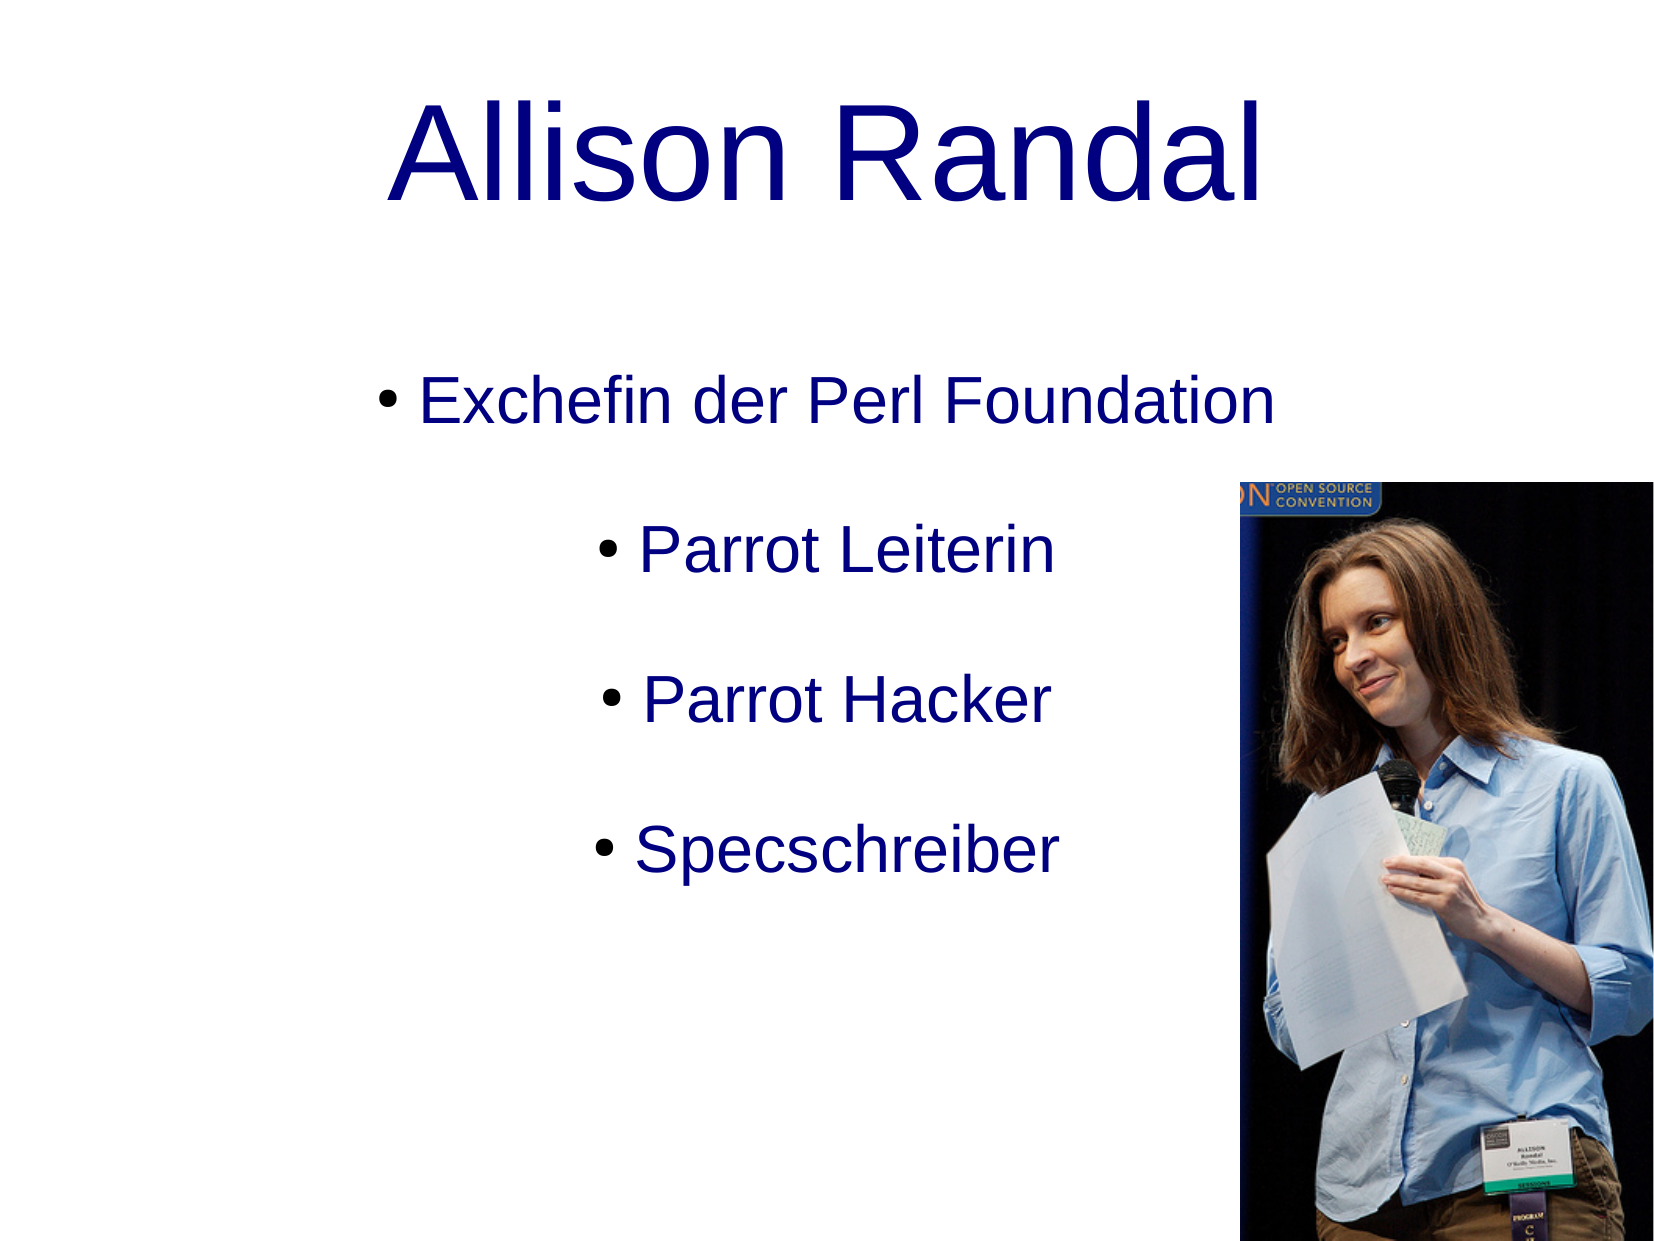

# Allison Randal
 Exchefin der Perl Foundation
 Parrot Leiterin
 Parrot Hacker
 Specschreiber